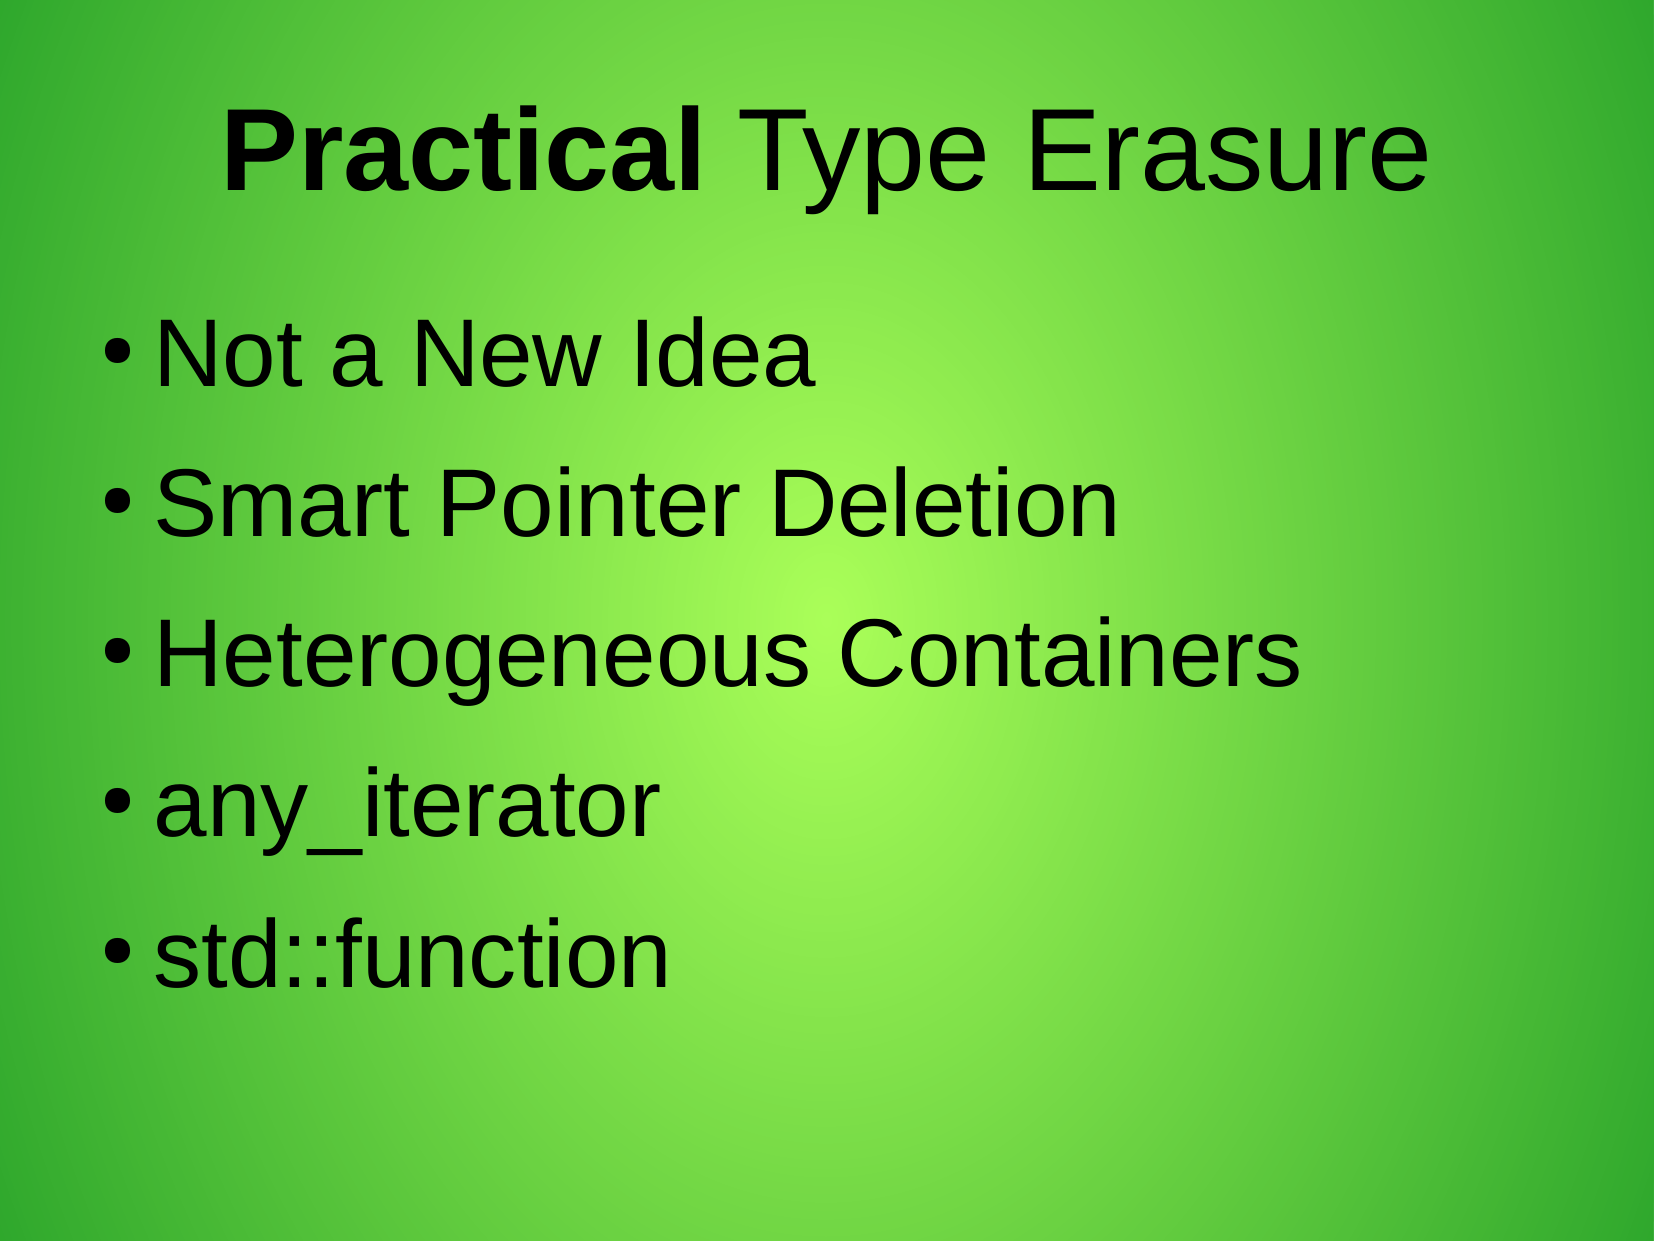

# Practical Type Erasure
Not a New Idea
Smart Pointer Deletion
Heterogeneous Containers
any_iterator
std::function